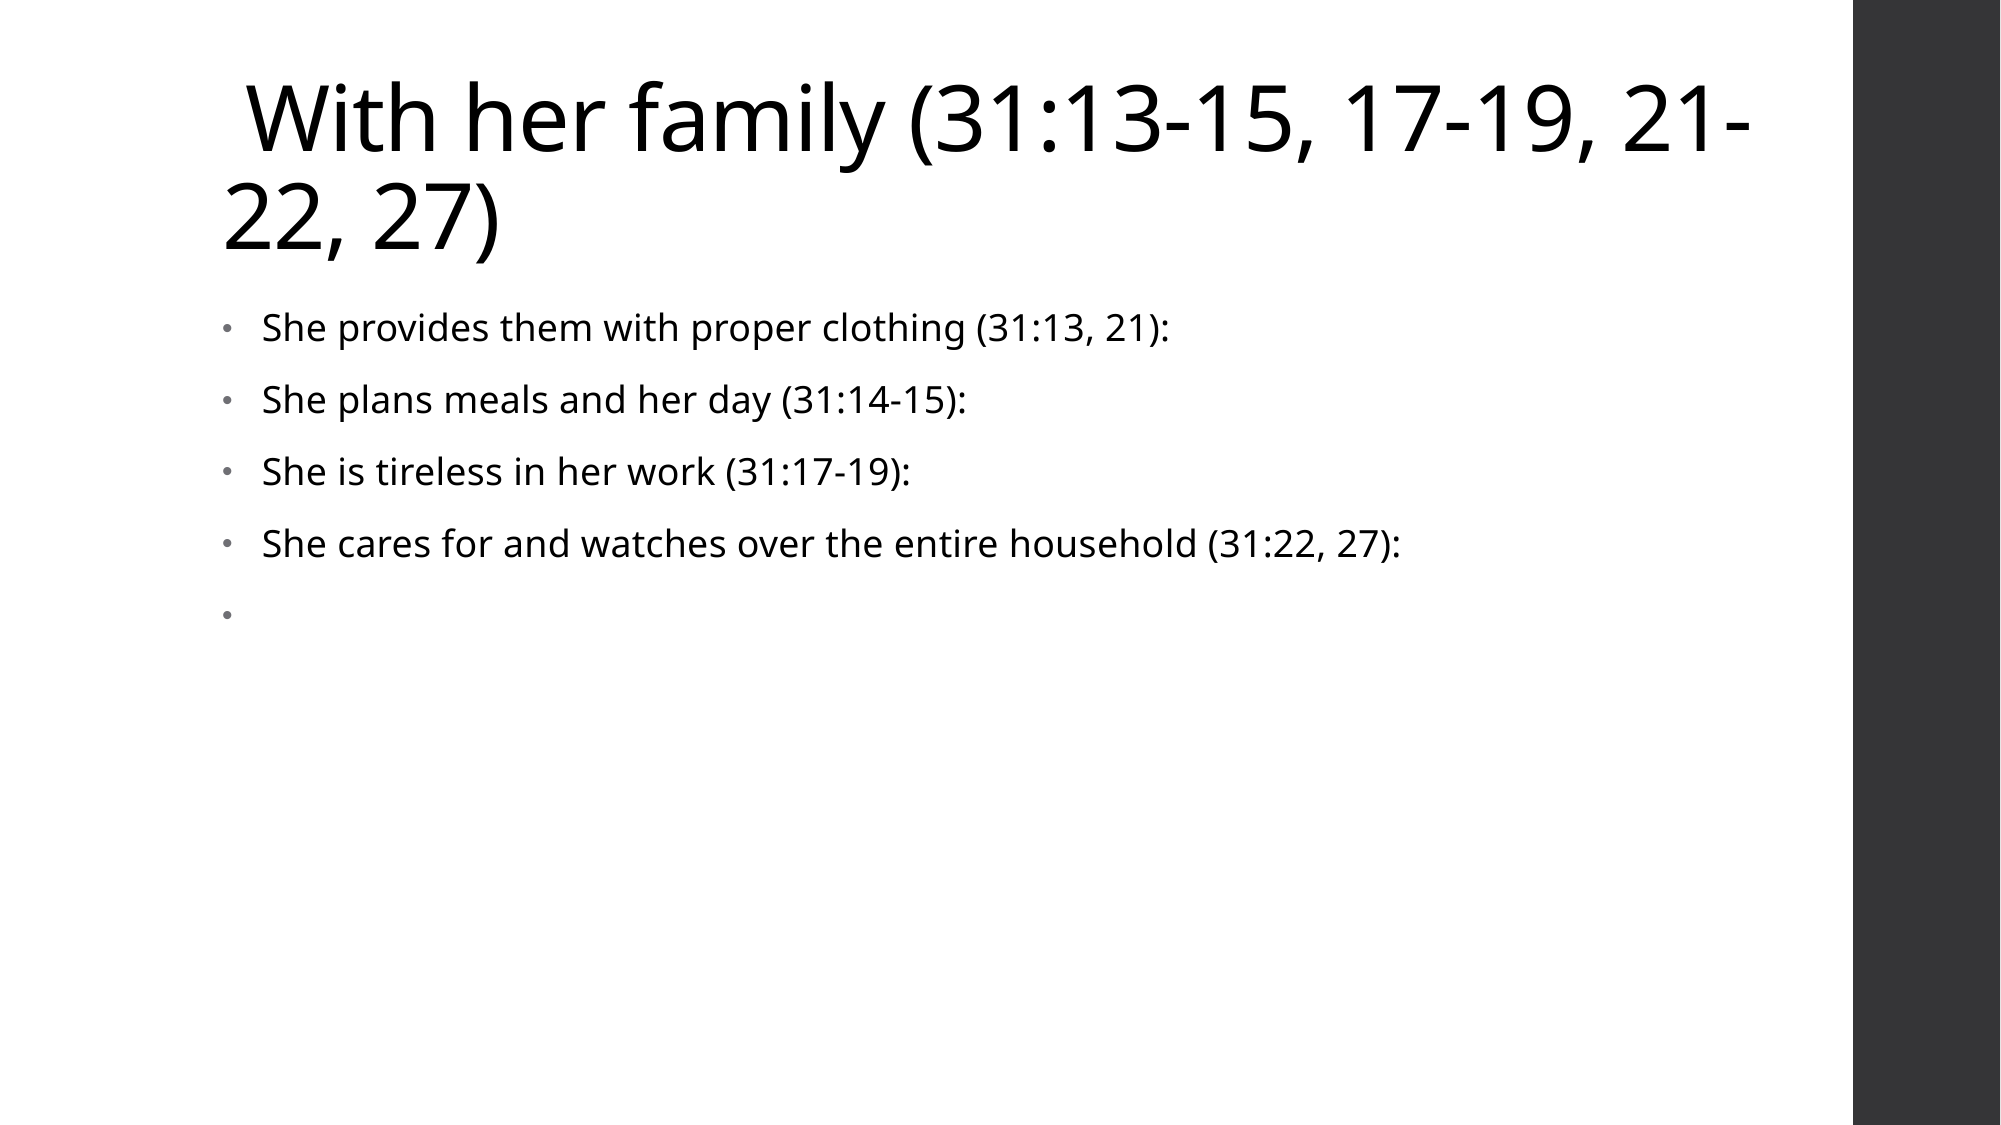

# With her family (31:13-15, 17-19, 21-22, 27)
 She provides them with proper clothing (31:13, 21):
 She plans meals and her day (31:14-15):
 She is tireless in her work (31:17-19):
 She cares for and watches over the entire household (31:22, 27):